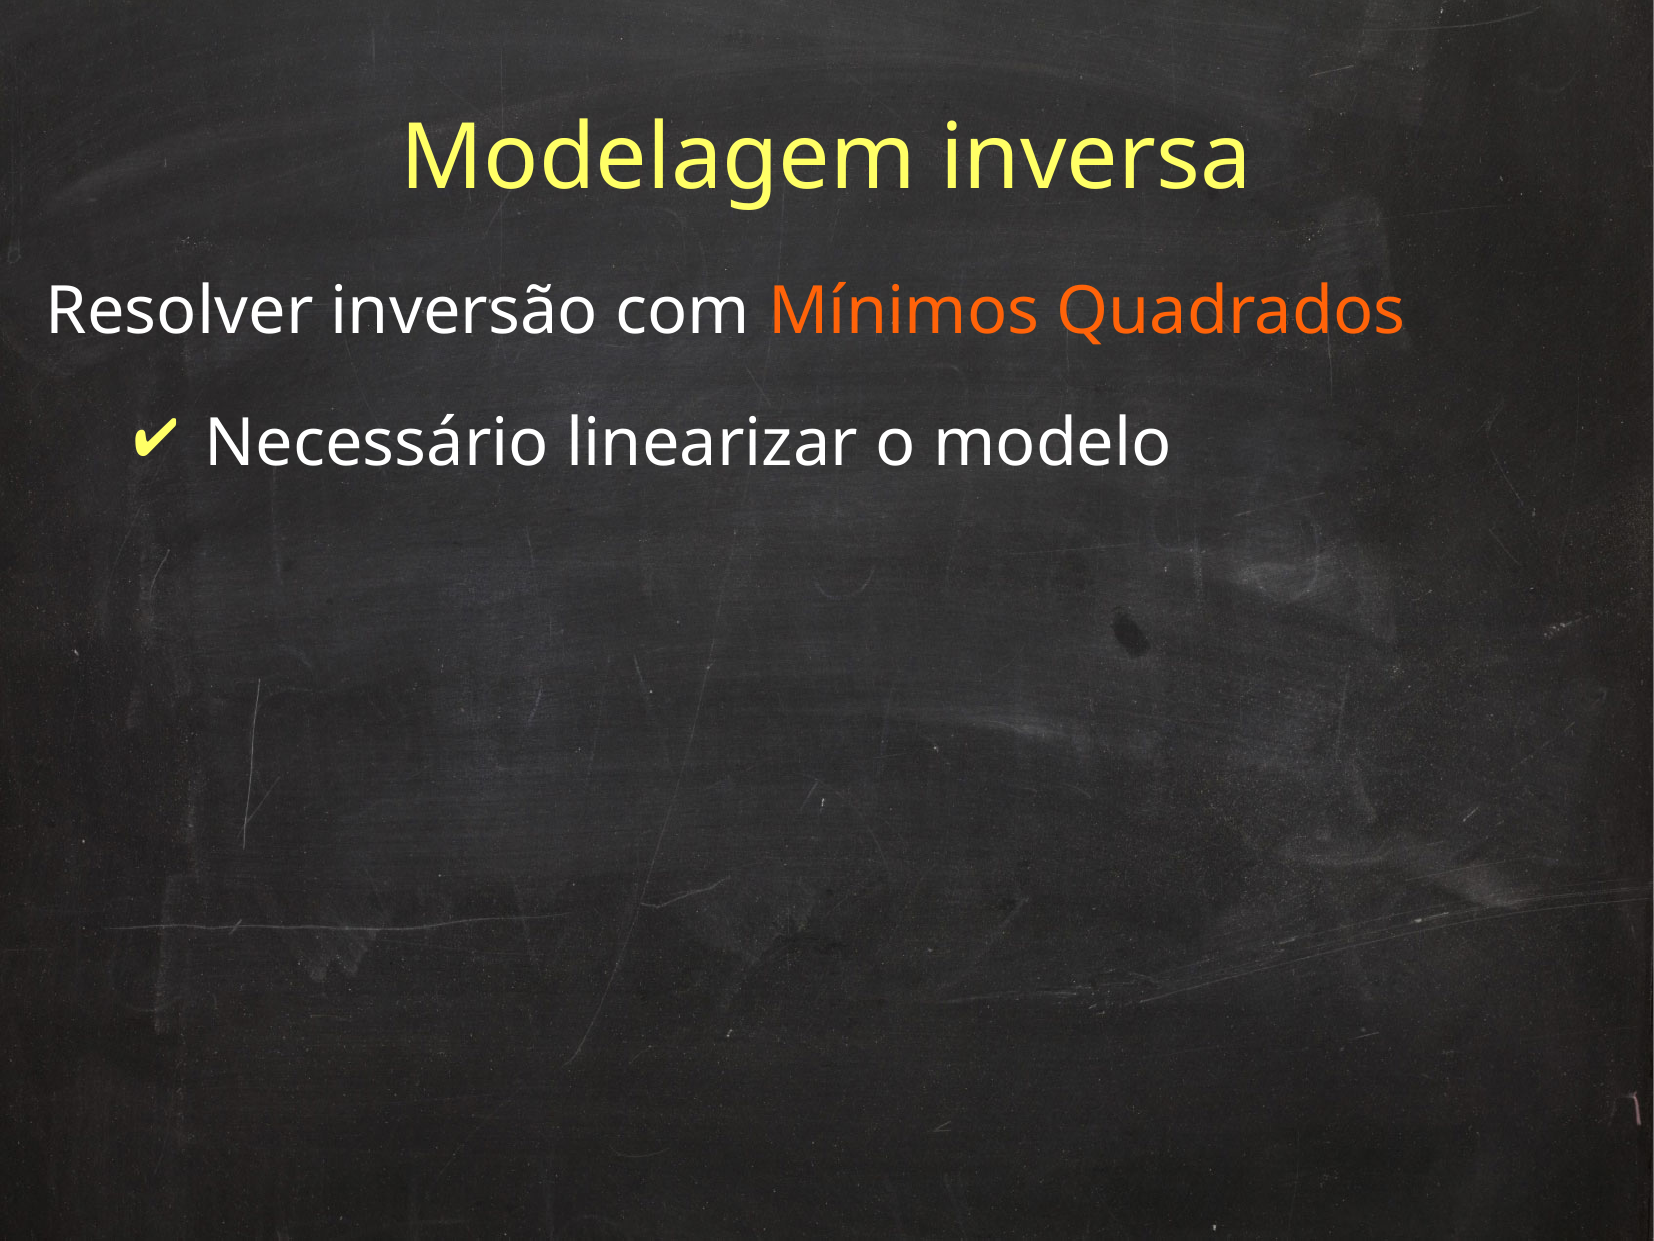

# Modelagem inversa
Resolver inversão com Mínimos Quadrados
 Necessário linearizar o modelo